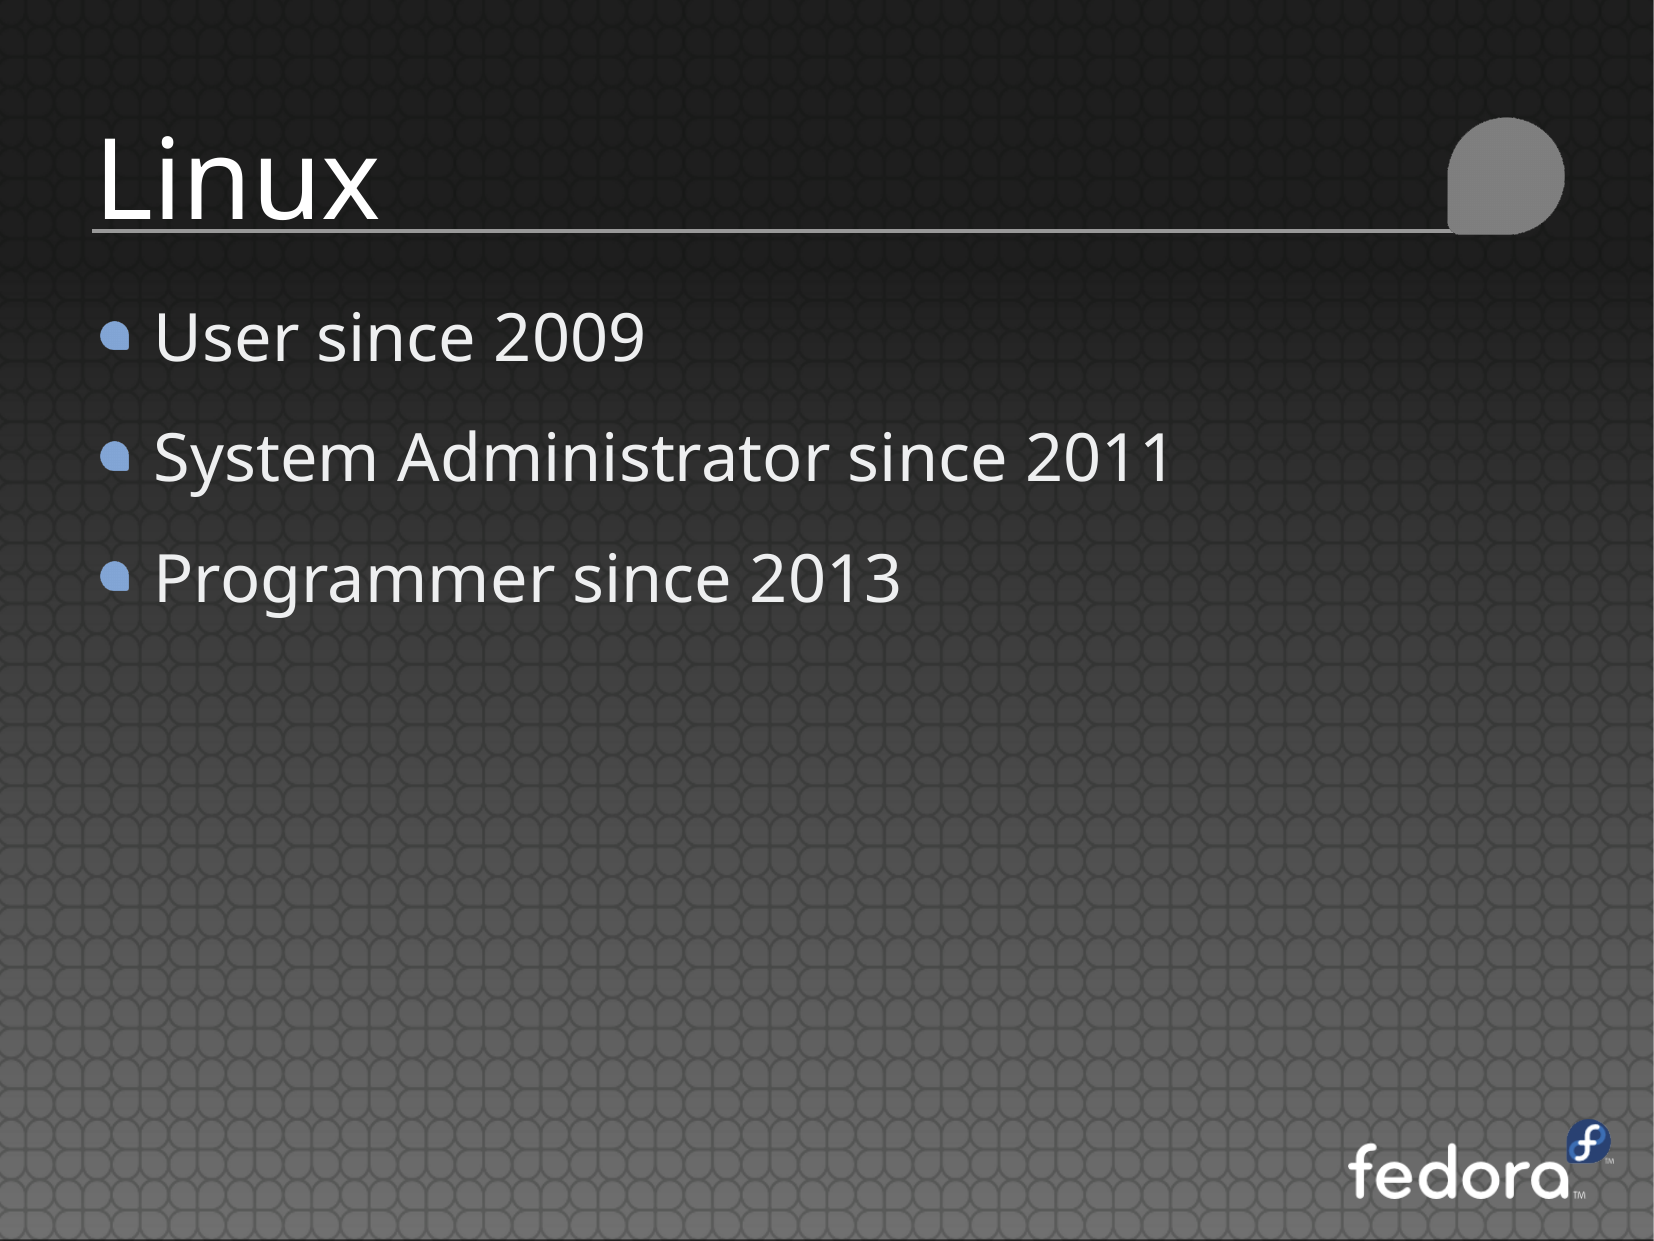

Linux
# User since 2009
System Administrator since 2011
Programmer since 2013